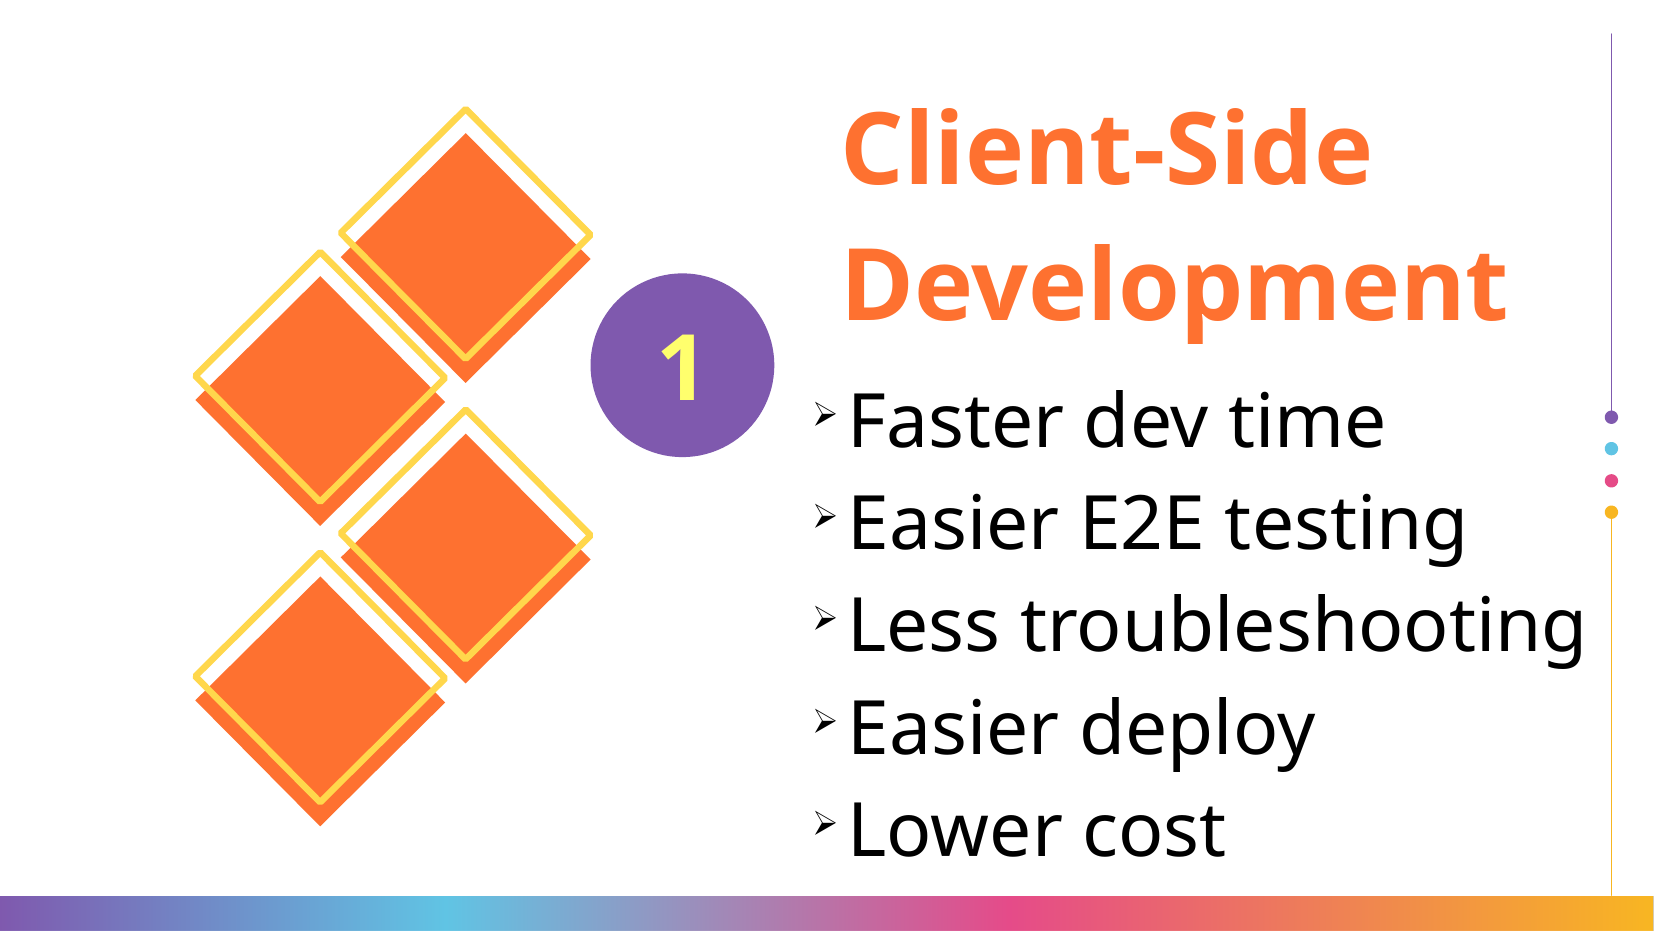

# Client-Side Development
1
Faster dev time
Easier E2E testing
Less troubleshooting
Easier deploy
Lower cost